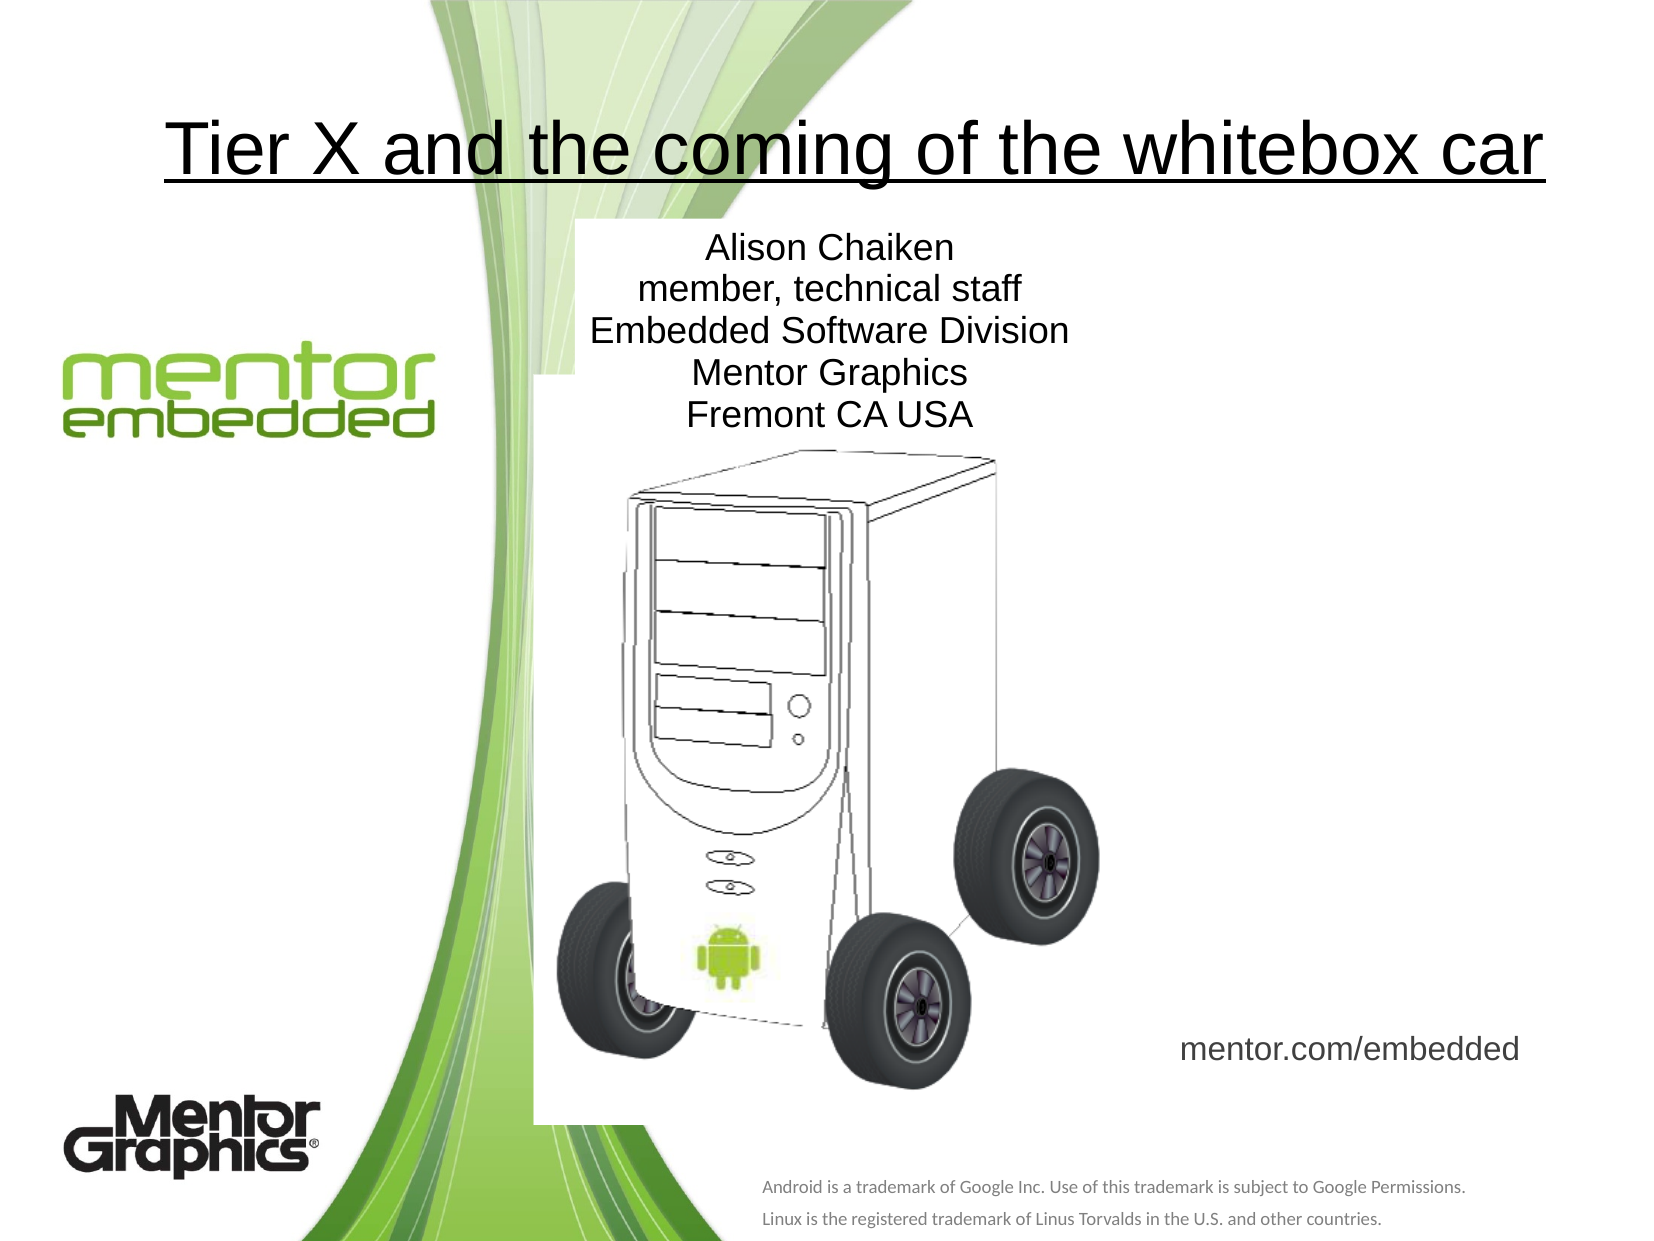

# Tier X and the coming of the whitebox car
Alison Chaiken
member, technical staff
Embedded Software Division
Mentor Graphics
Fremont CA USA